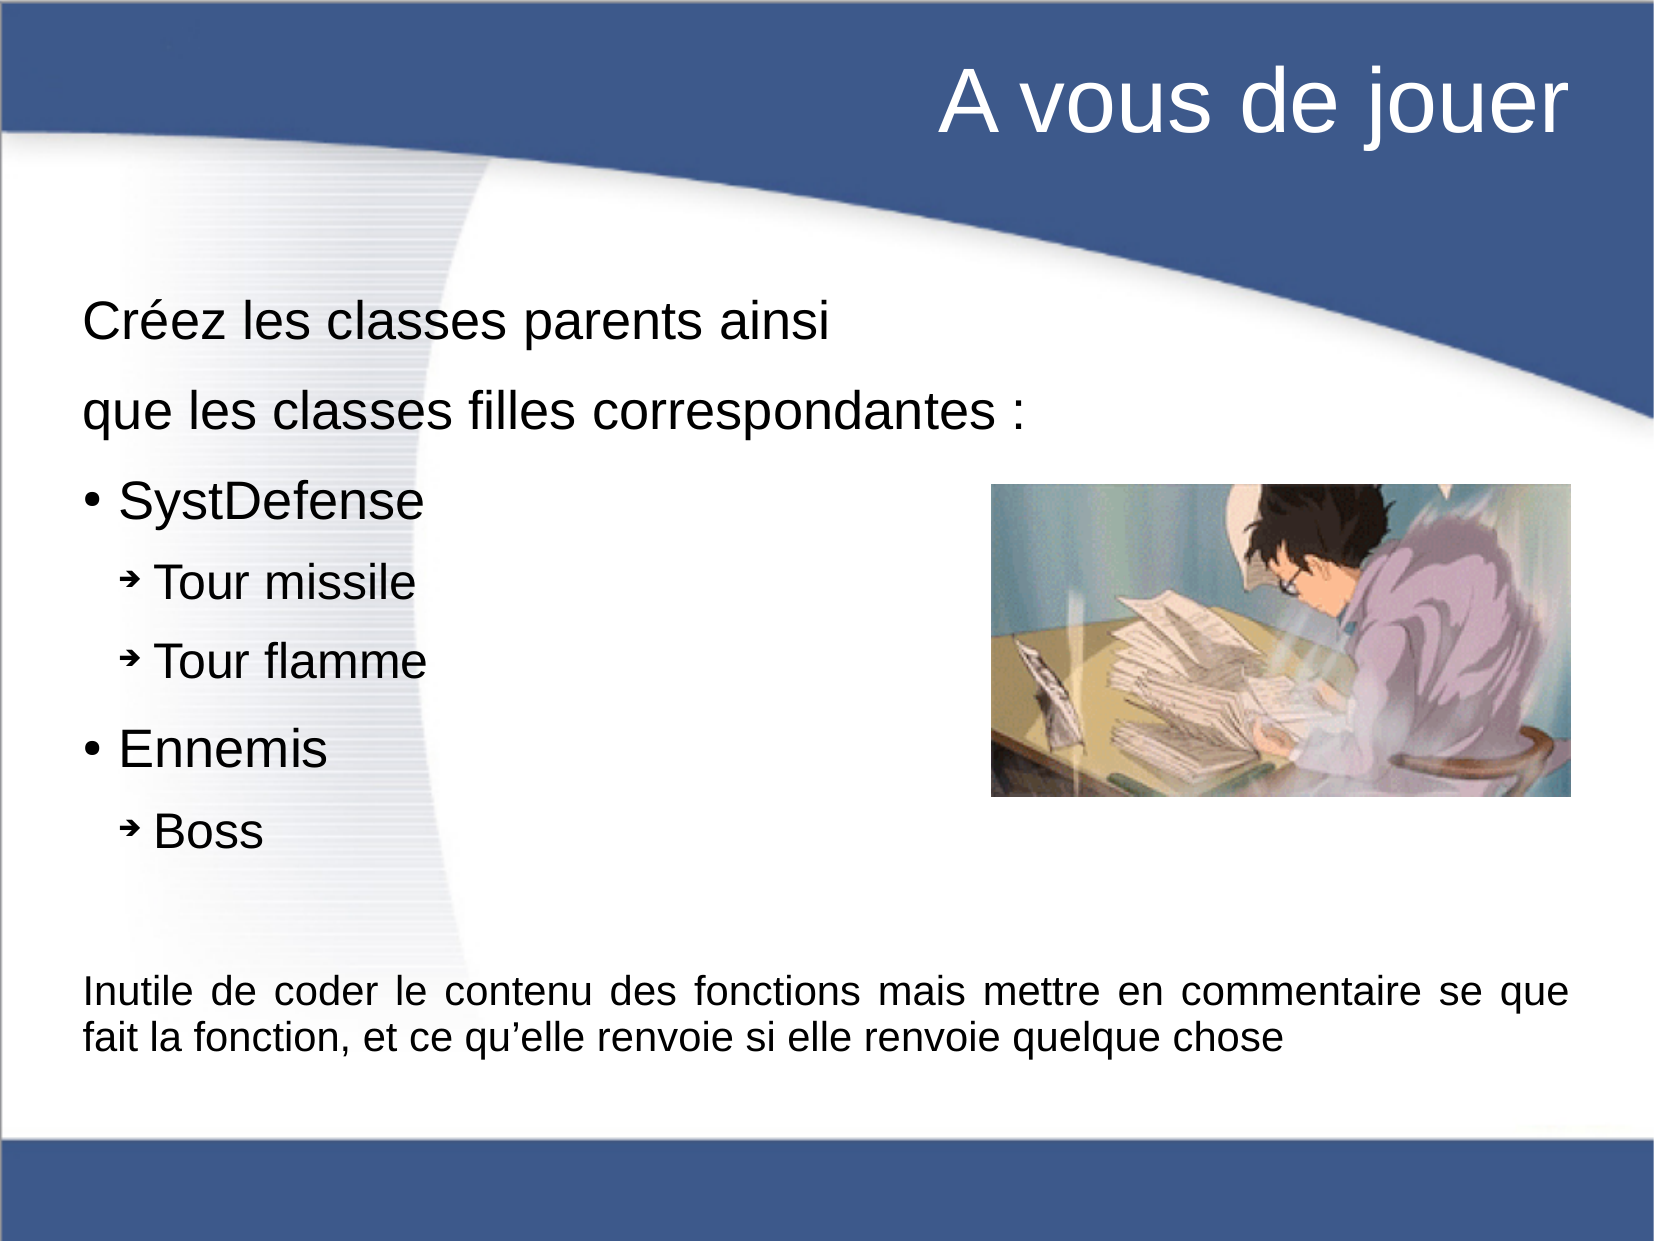

# A vous de jouer
Créez les classes parents ainsi
que les classes filles correspondantes :
SystDefense
Tour missile
Tour flamme
Ennemis
Boss
Inutile de coder le contenu des fonctions mais mettre en commentaire se que fait la fonction, et ce qu’elle renvoie si elle renvoie quelque chose